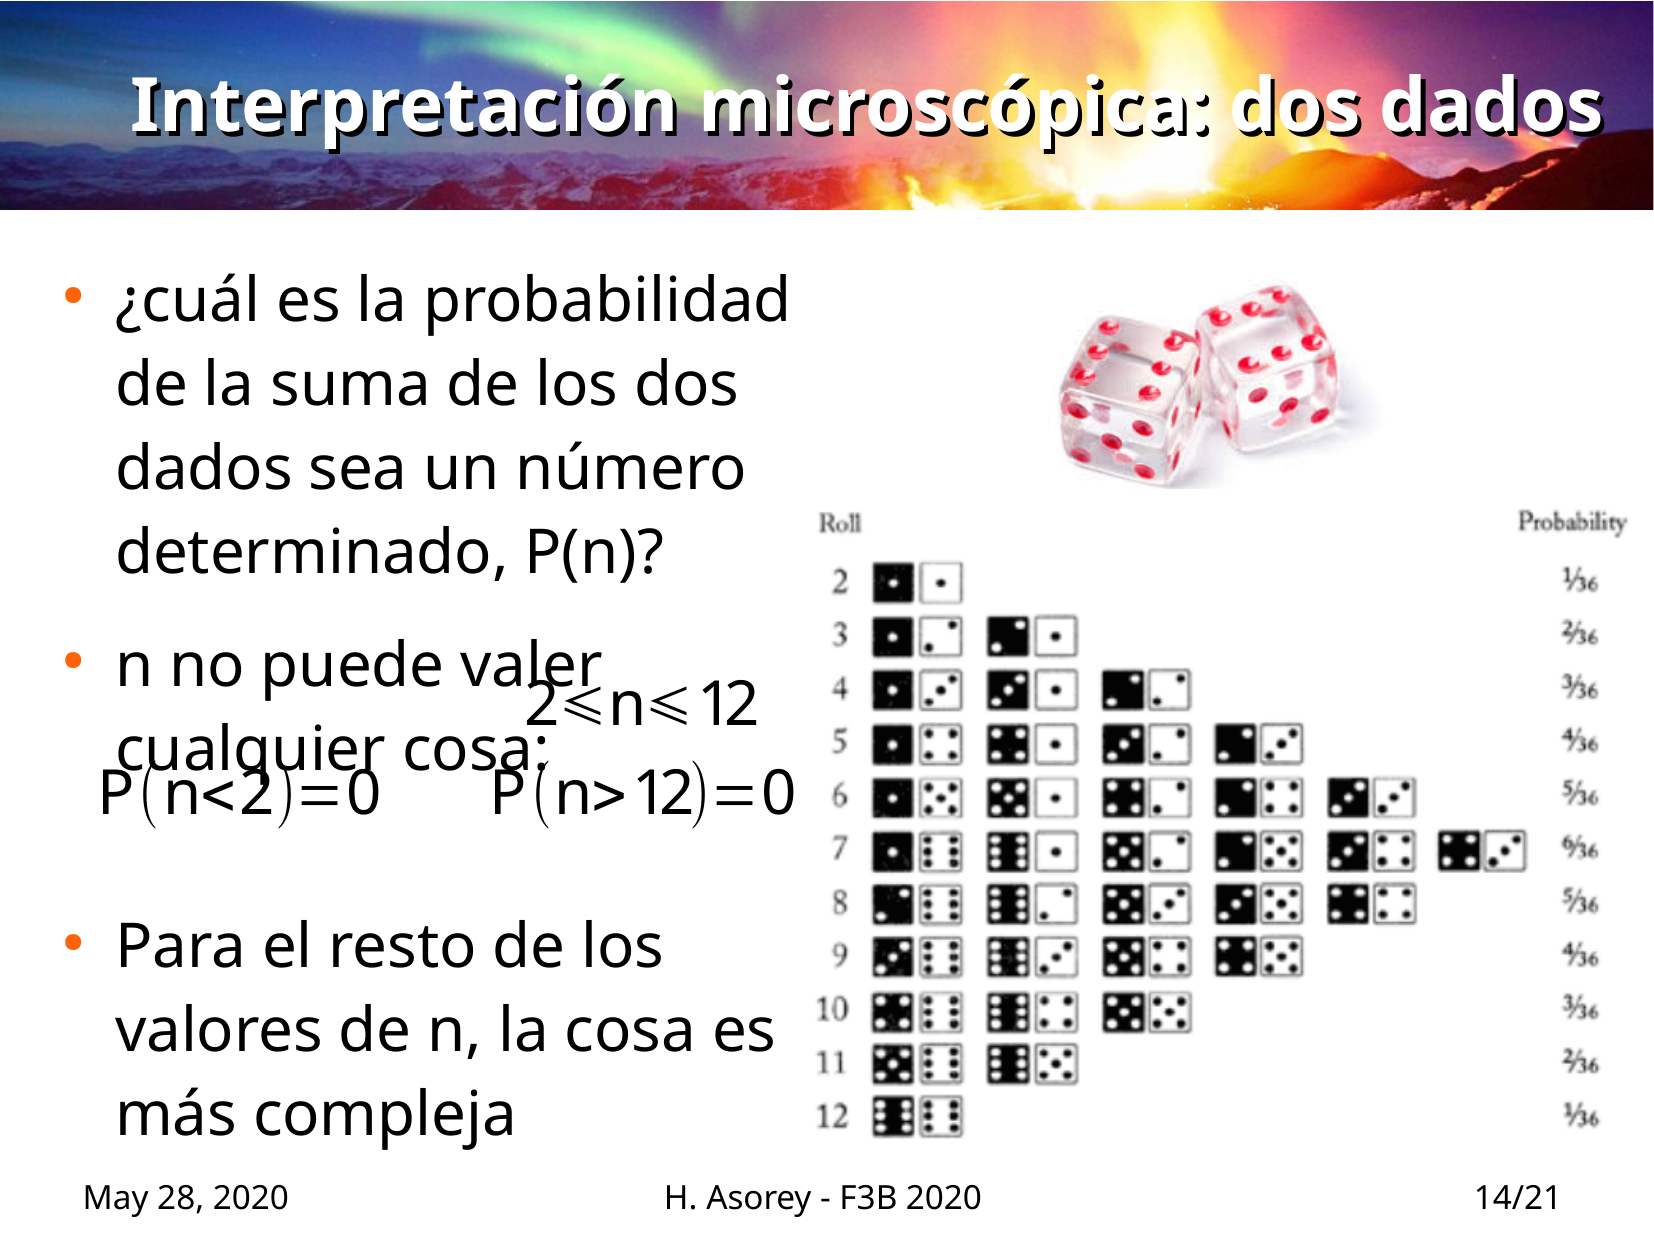

# Interpretación microscópica: dos dados
¿cuál es la probabilidad de la suma de los dos dados sea un número determinado, P(n)?
n no puede valer cualquier cosa:
Para el resto de los valores de n, la cosa es más compleja
May 28, 2020
H. Asorey - F3B 2020
14